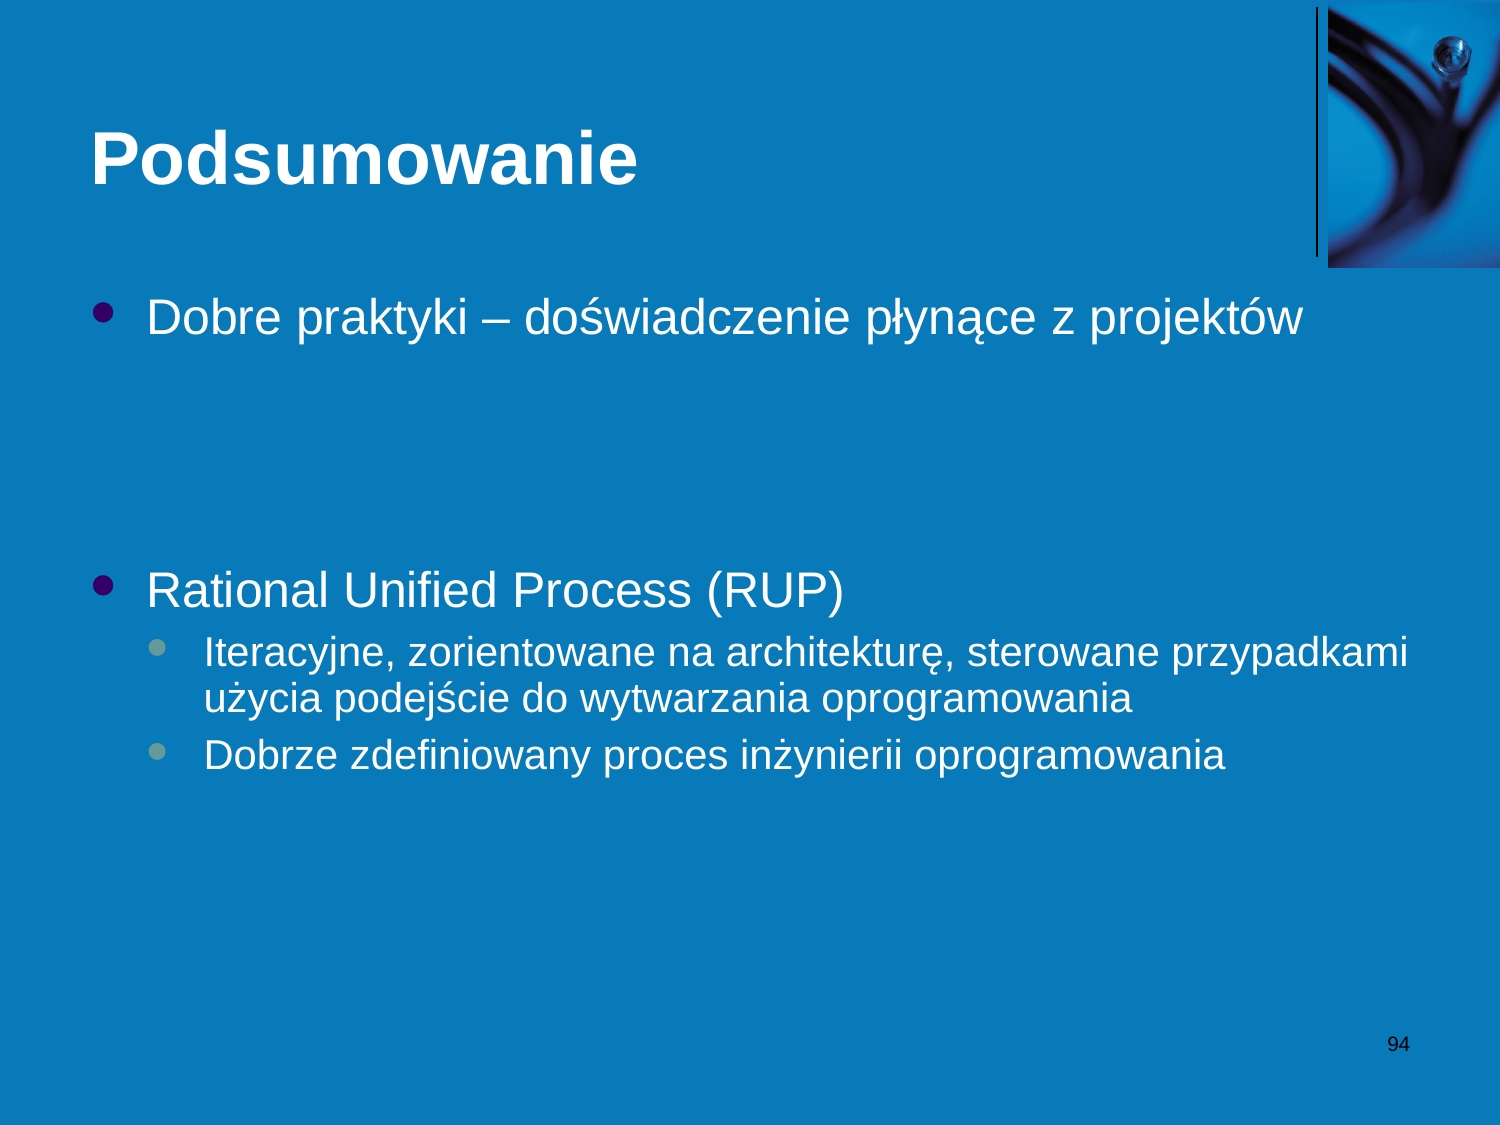

# Podsumowanie
Dobre praktyki – doświadczenie płynące z projektów
Rational Unified Process (RUP)
Iteracyjne, zorientowane na architekturę, sterowane przypadkami użycia podejście do wytwarzania oprogramowania
Dobrze zdefiniowany proces inżynierii oprogramowania
94